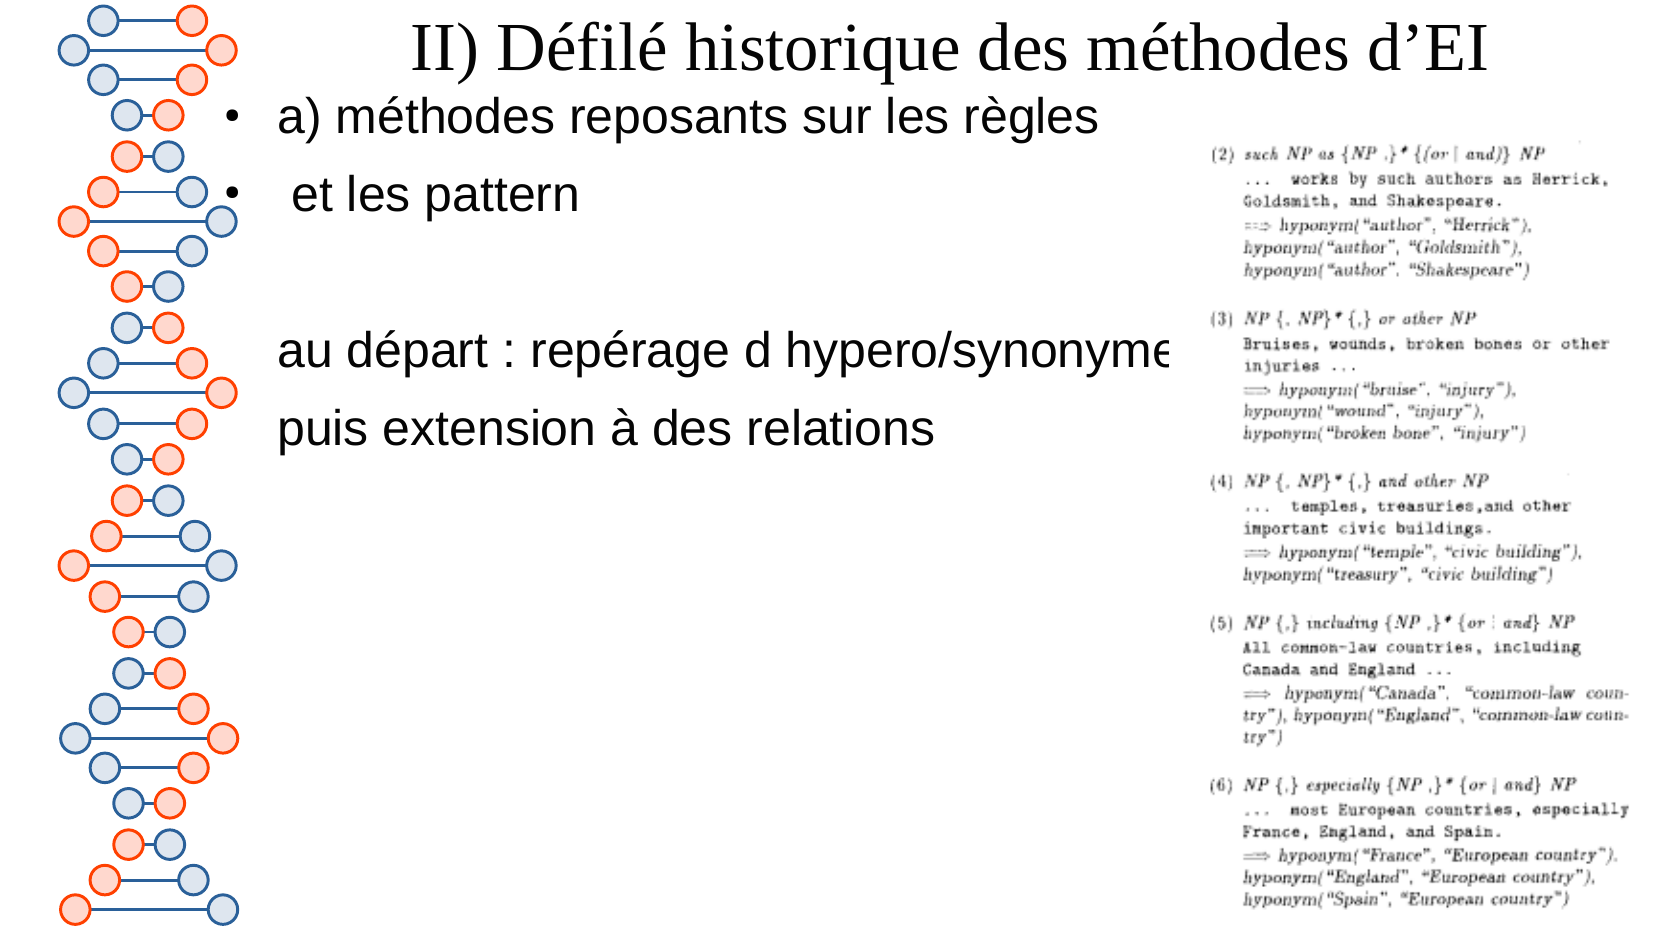

# II) Défilé historique des méthodes d’EI
a) méthodes reposants sur les règles
 et les pattern
au départ : repérage d hypero/synonymes
puis extension à des relations
10